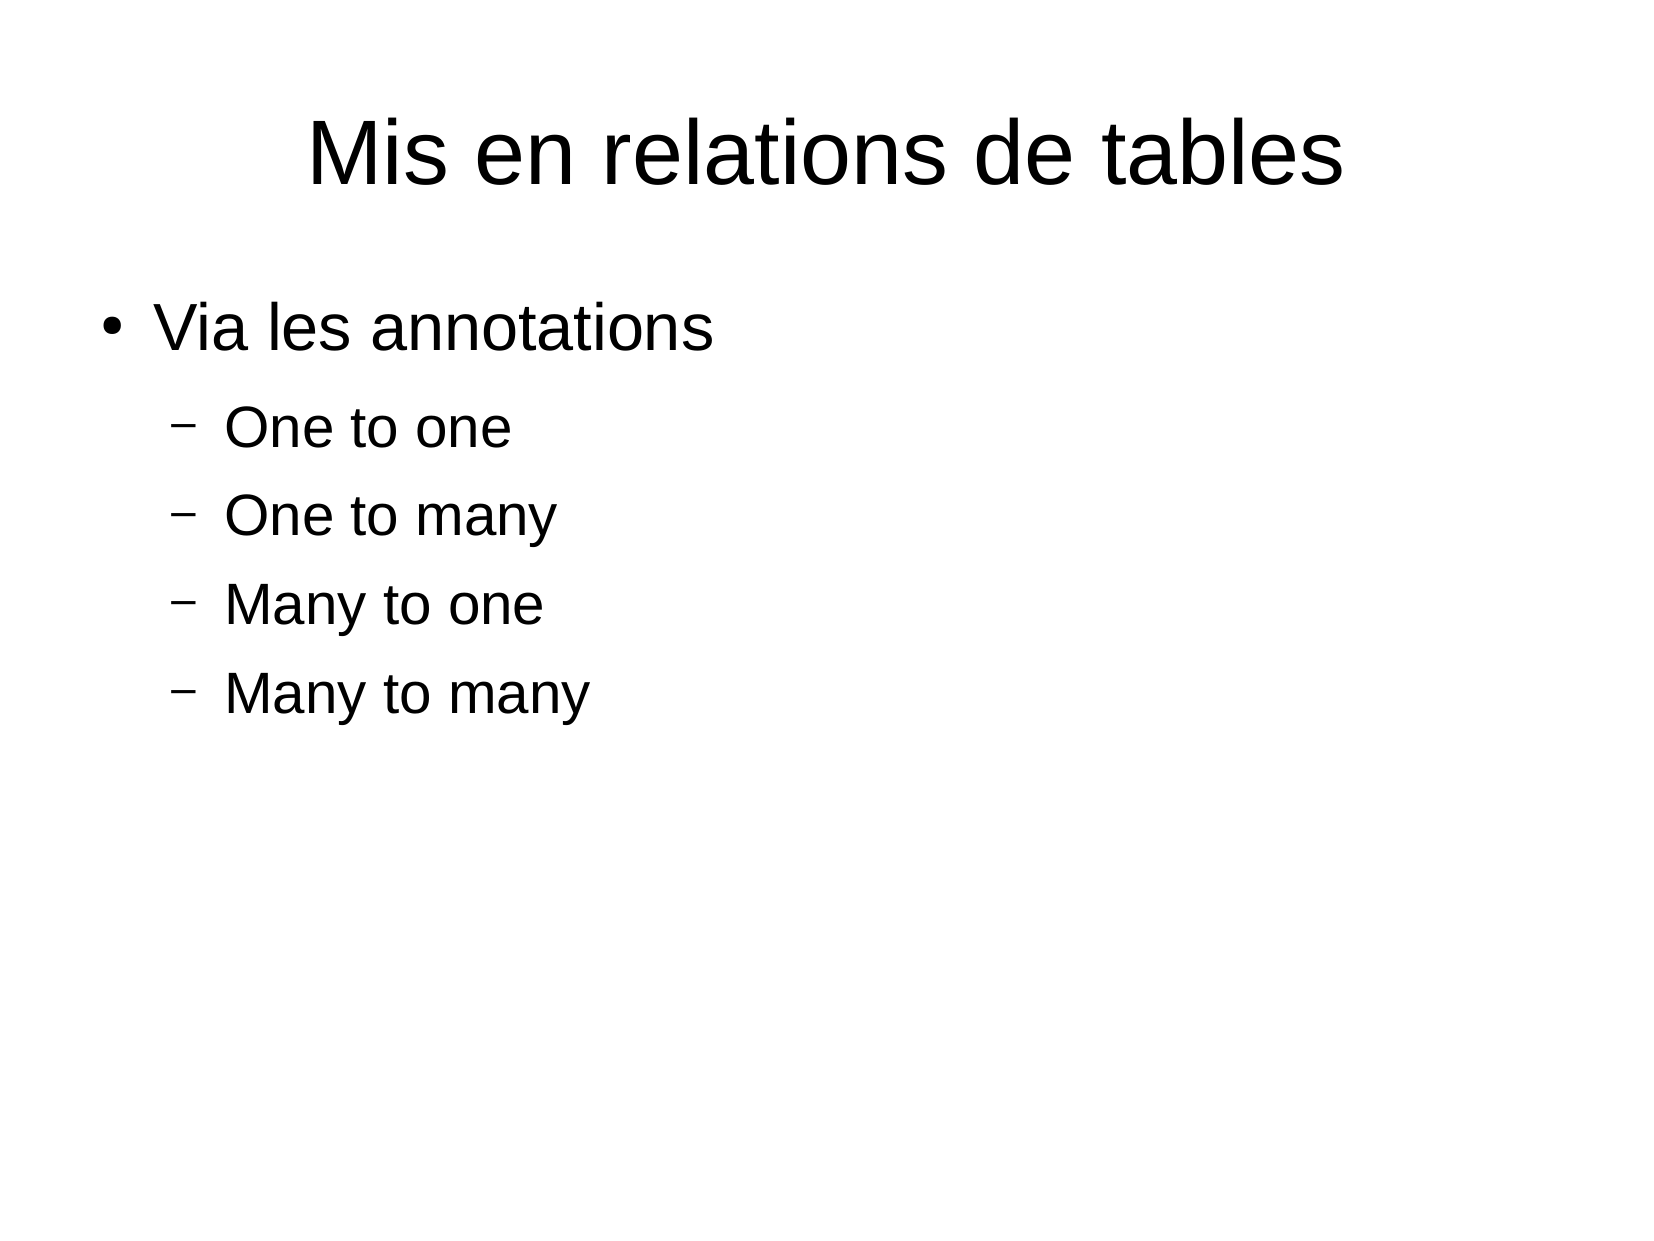

# Mis en relations de tables
Via les annotations
One to one
One to many
Many to one
Many to many